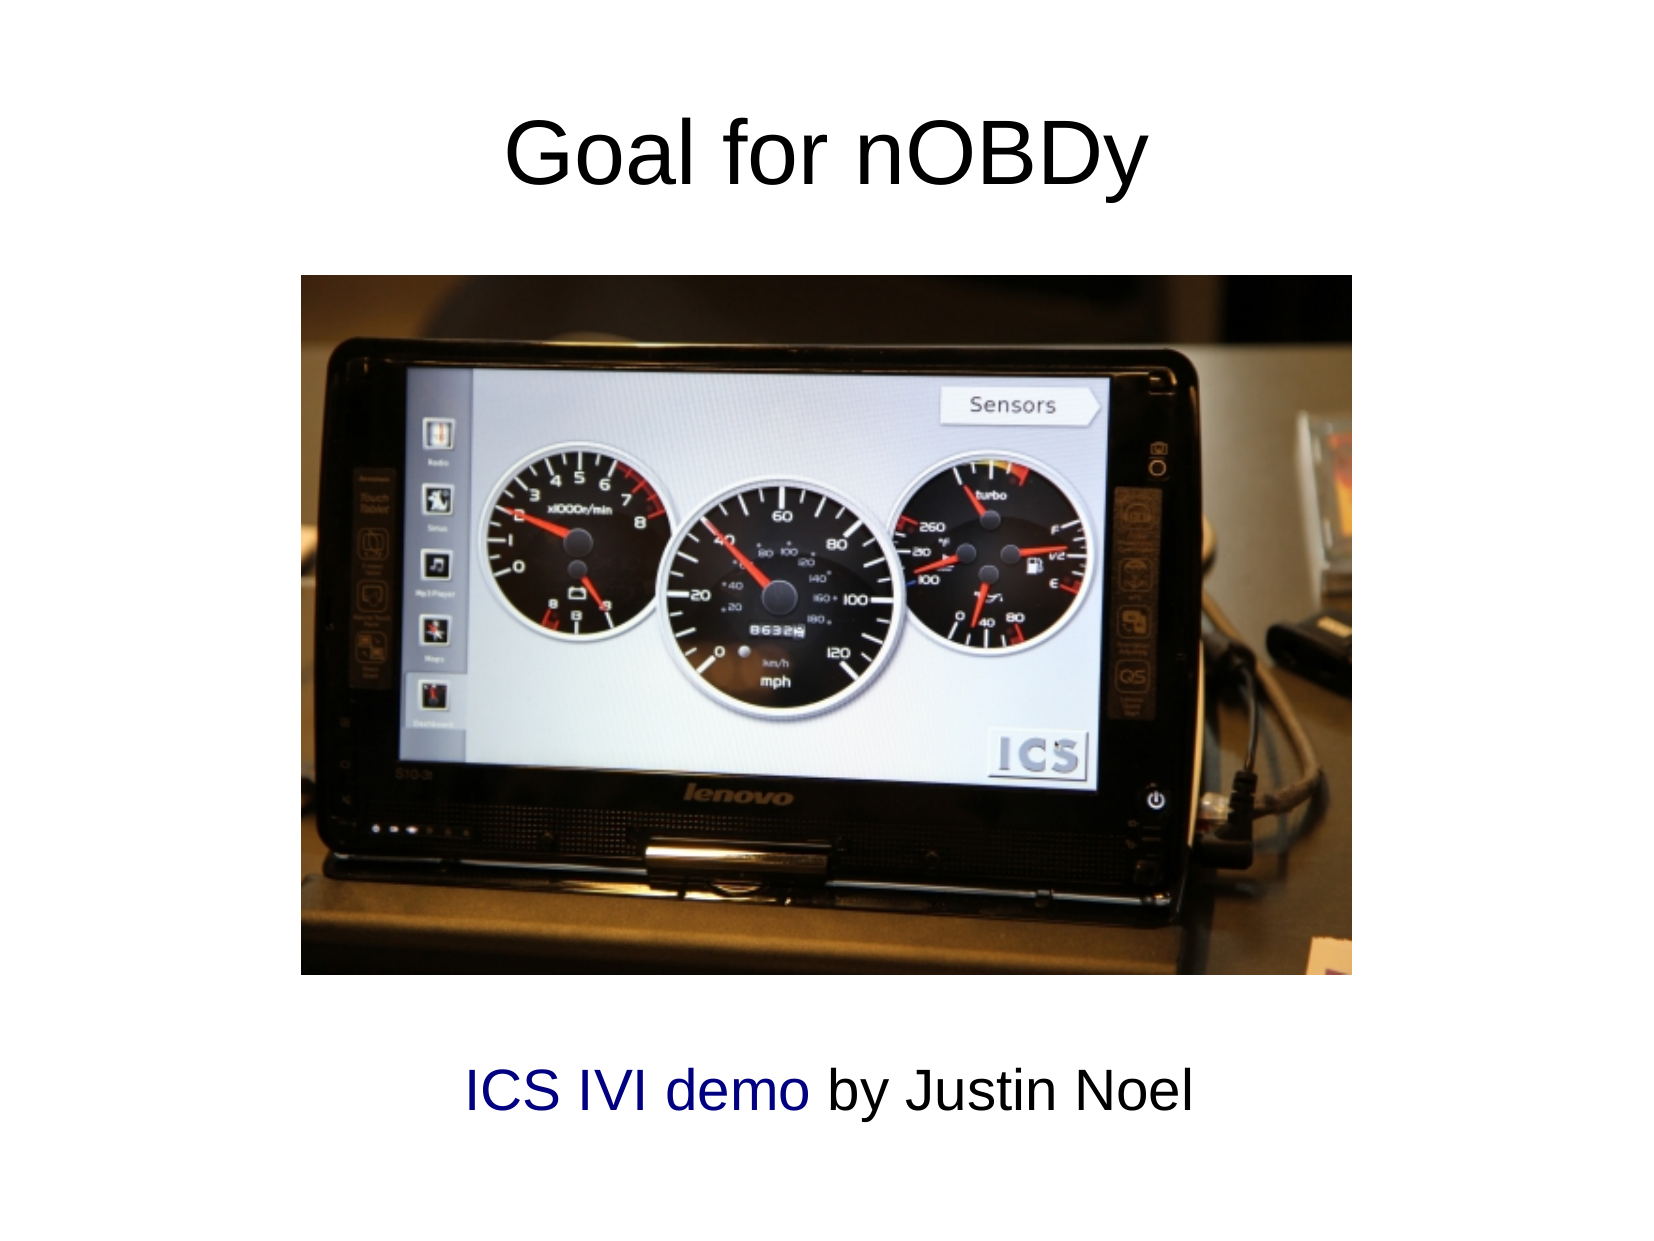

# Goal for nOBDy
ICS IVI demo by Justin Noel